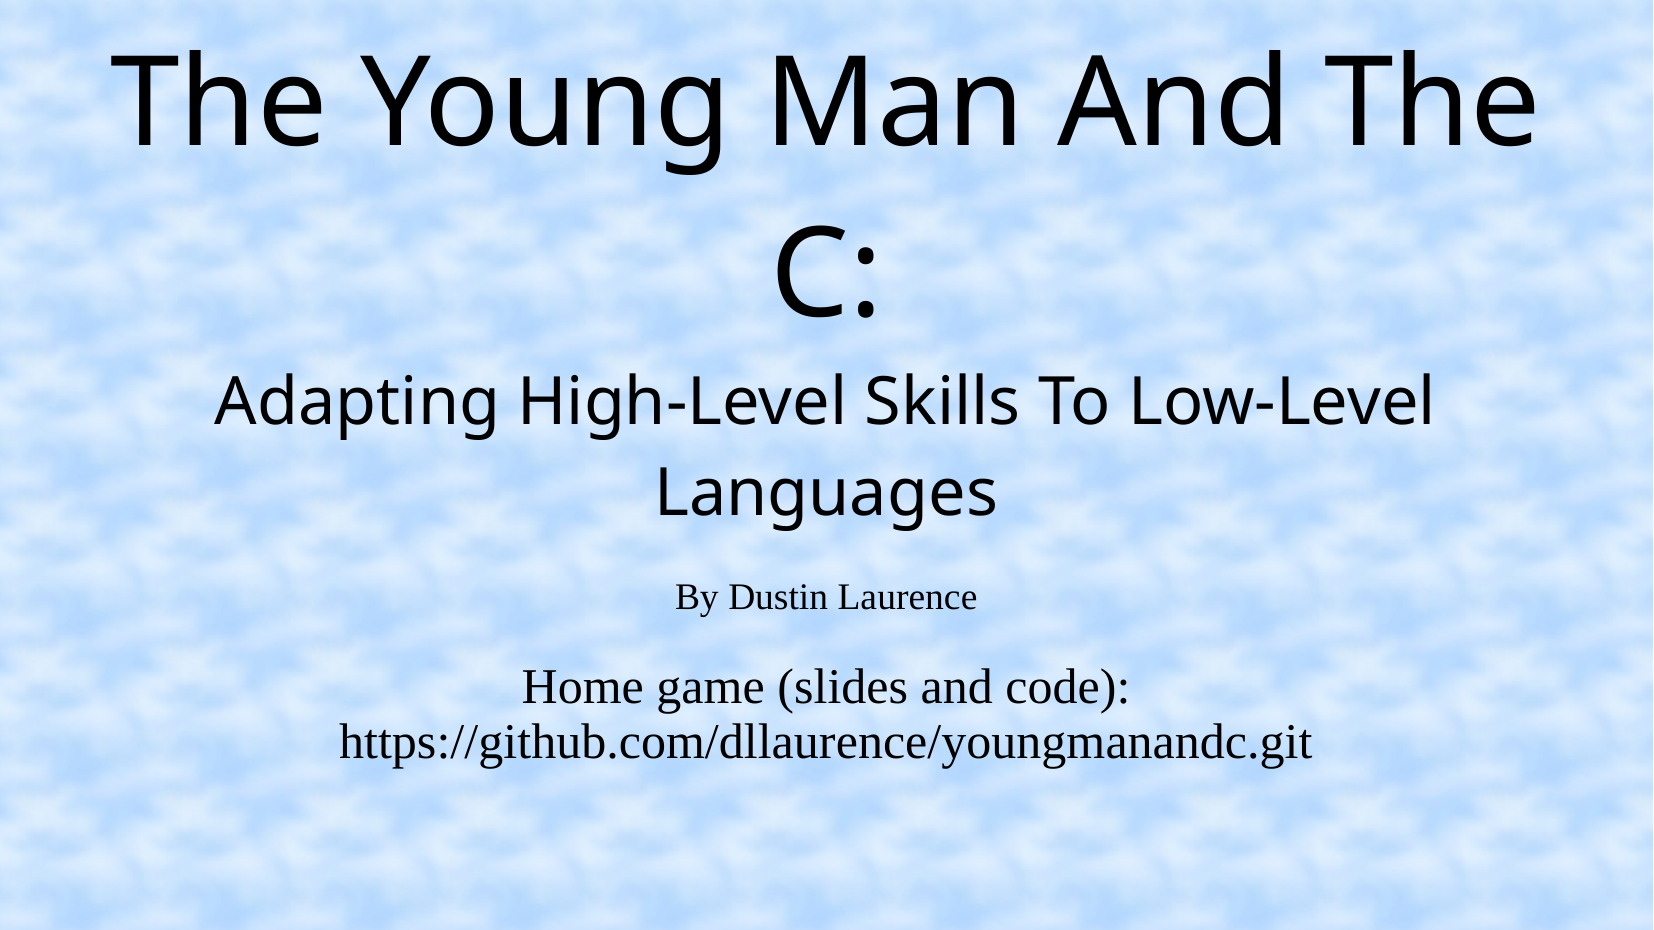

# The Young Man And The C:
Adapting High-Level Skills To Low-Level Languages
By Dustin Laurence
Home game (slides and code):
https://github.com/dllaurence/youngmanandc.git